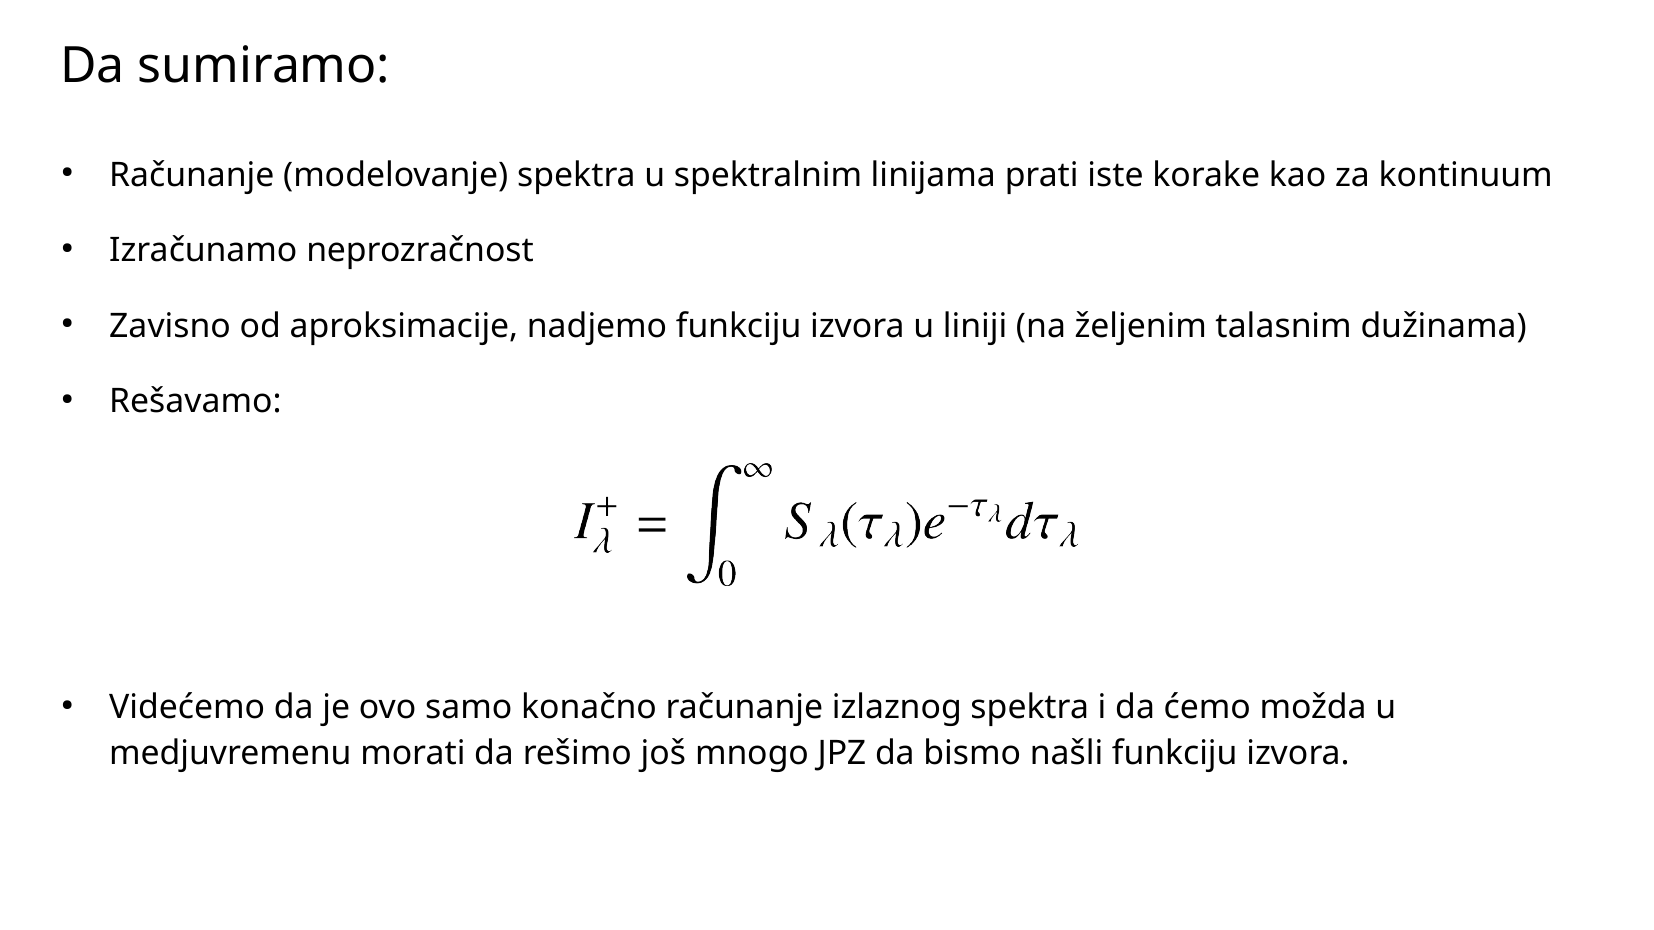

# Da sumiramo:
Računanje (modelovanje) spektra u spektralnim linijama prati iste korake kao za kontinuum
Izračunamo neprozračnost
Zavisno od aproksimacije, nadjemo funkciju izvora u liniji (na željenim talasnim dužinama)
Rešavamo:
Videćemo da je ovo samo konačno računanje izlaznog spektra i da ćemo možda u medjuvremenu morati da rešimo još mnogo JPZ da bismo našli funkciju izvora.